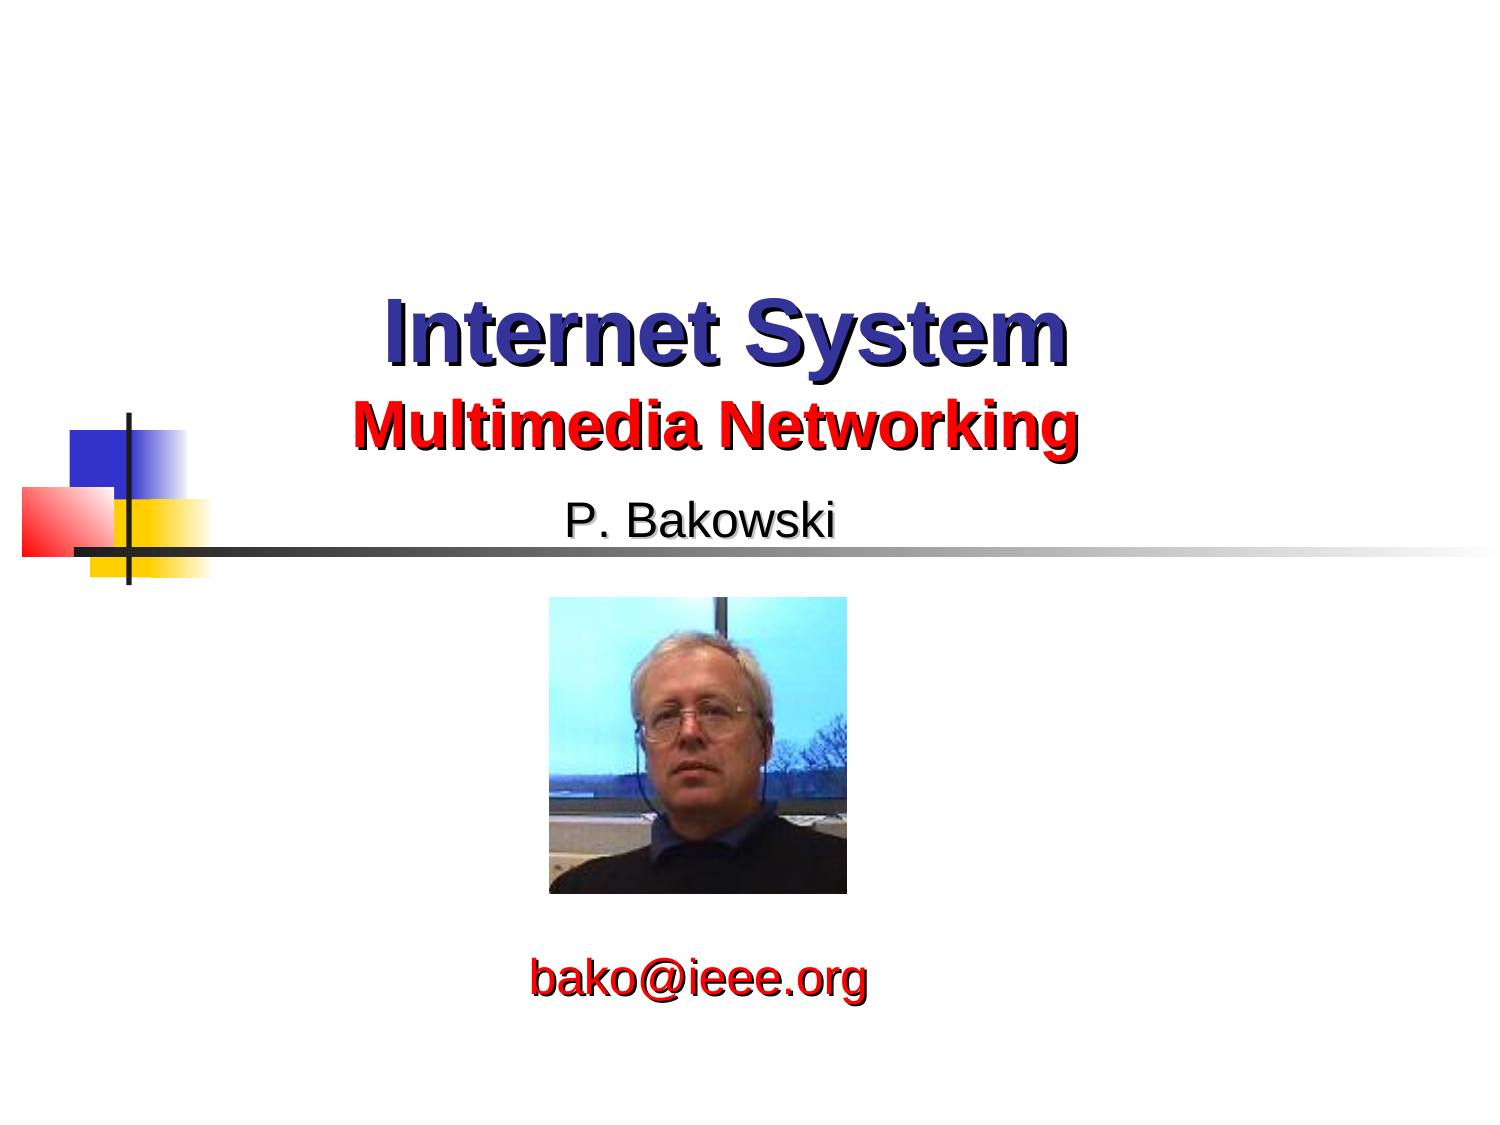

# Internet System Multimedia Networking
P. Bakowski
bako@ieee.org